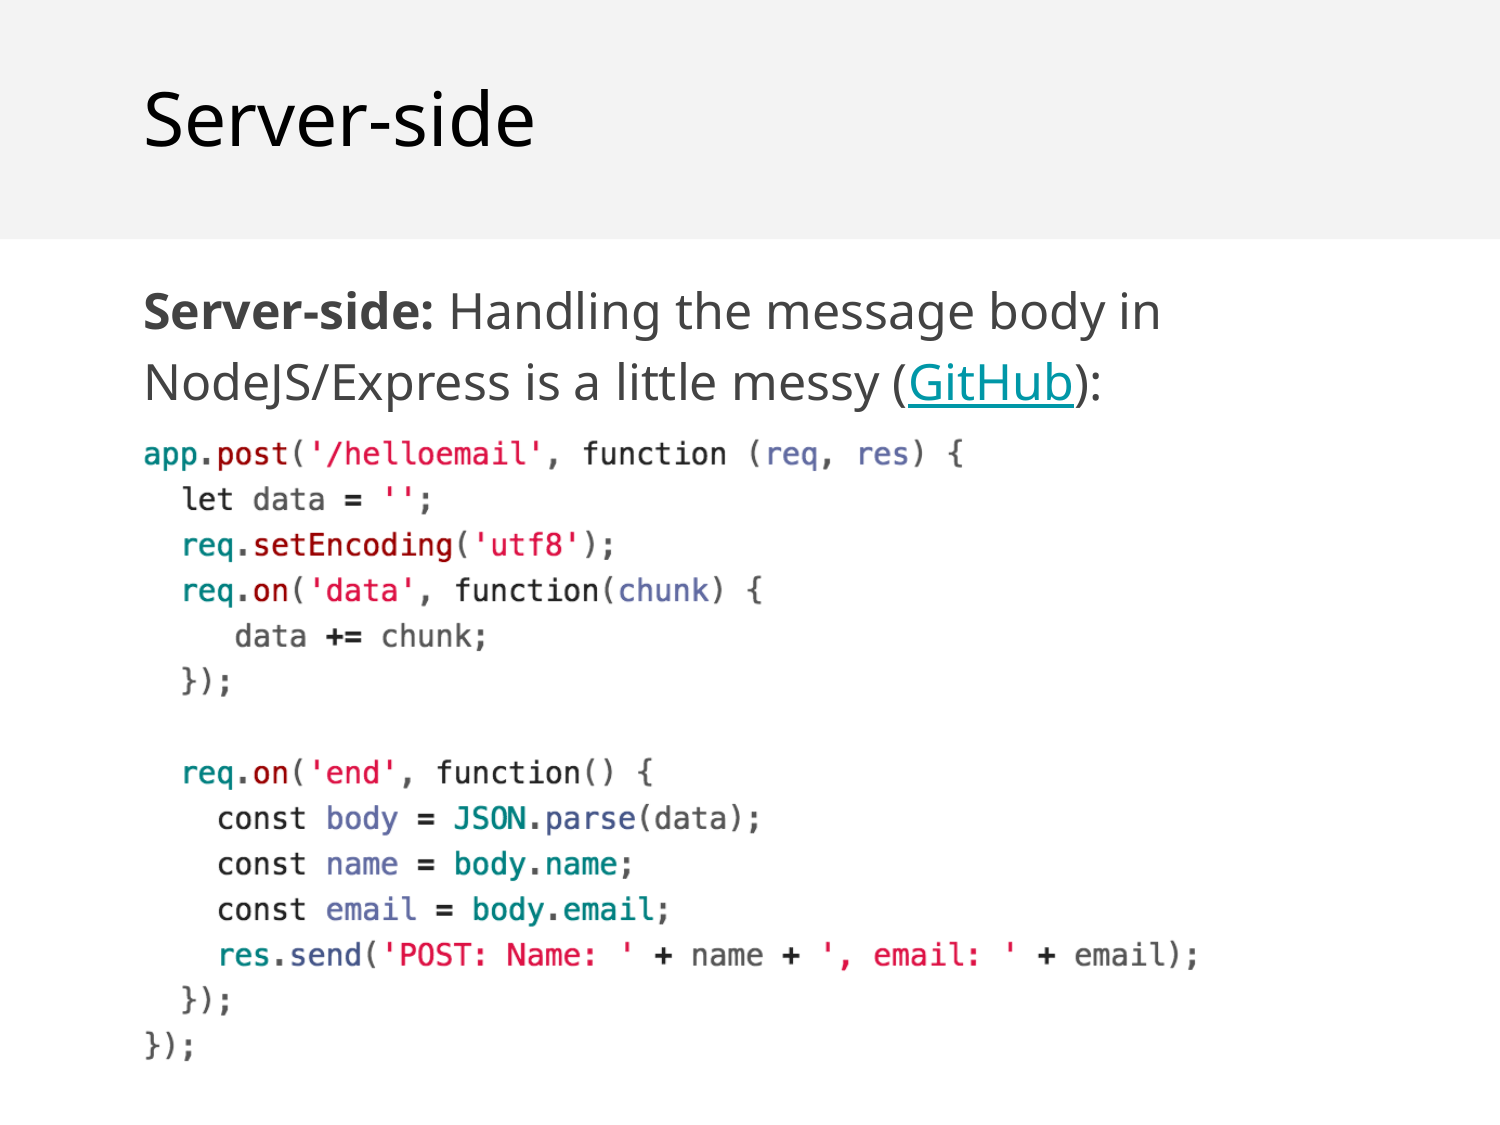

# Server-side
Server-side: Handling the message body in NodeJS/Express is a little messy (GitHub):